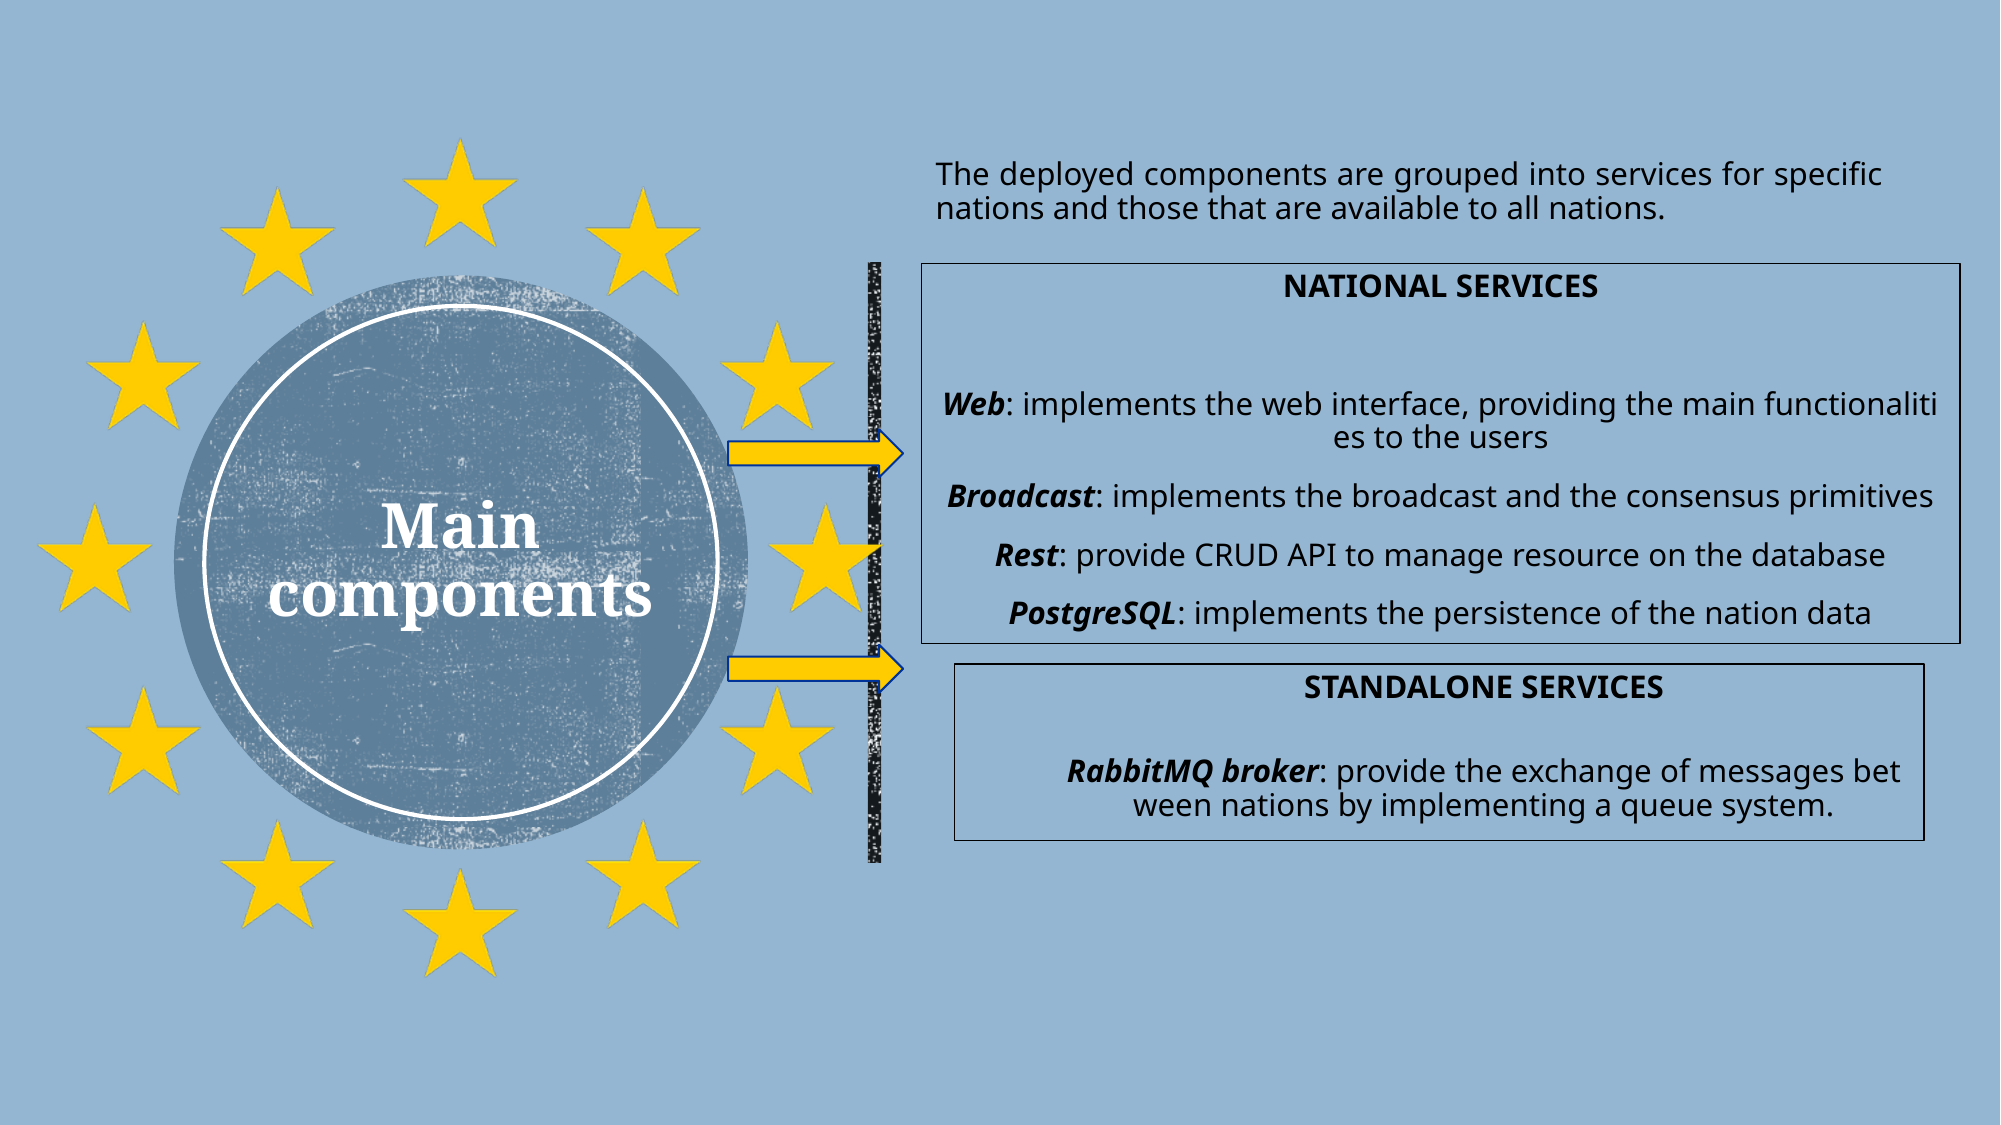

The deployed components are grouped into services for specific nations and those that are available to all nations.
NATIONAL SERVICES
Web: implements the web interface, providing the main functionalities to the users
Broadcast: implements the broadcast and the consensus primitives
Rest: provide CRUD API to manage resource on the database
PostgreSQL: implements the persistence of the nation data
# Main components
STANDALONE SERVICES
RabbitMQ broker: provide the exchange of messages between nations by implementing a queue system.
3